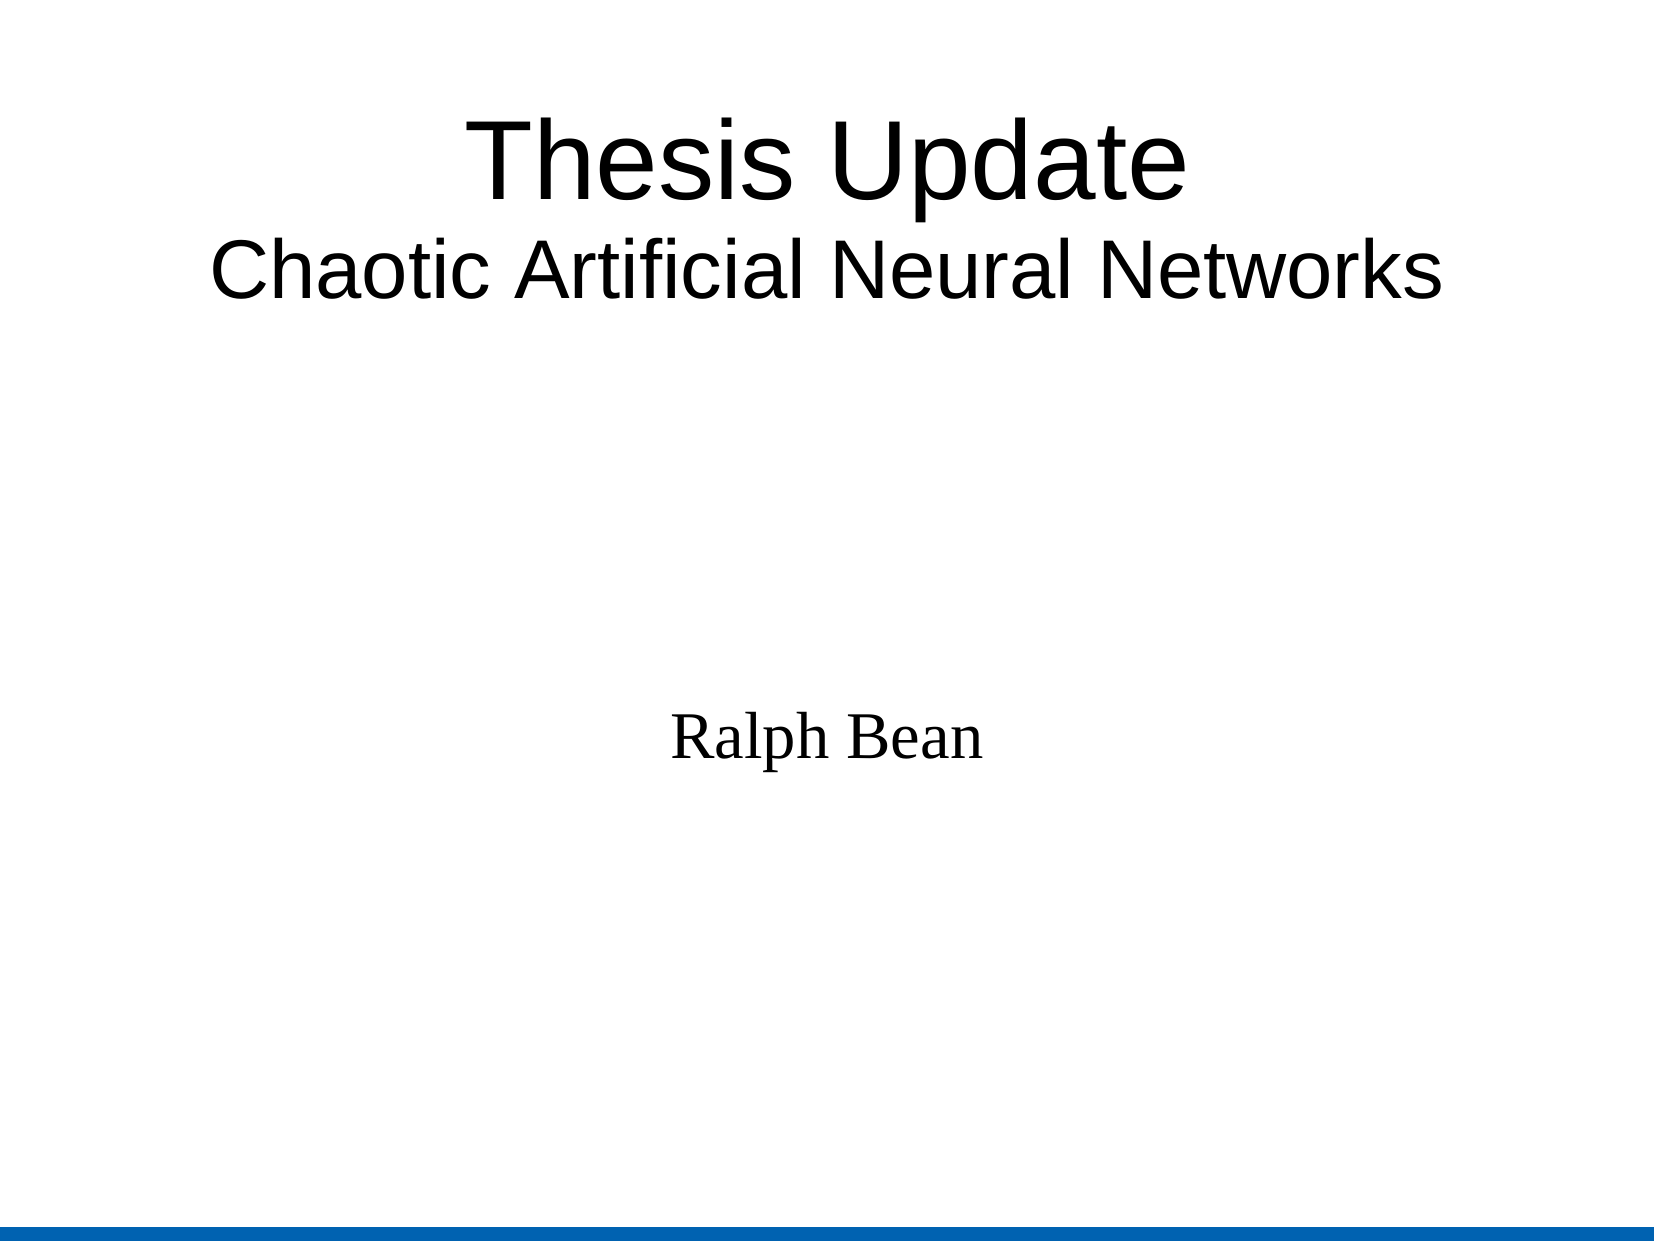

# Thesis Update Chaotic Artificial Neural Networks
Ralph Bean